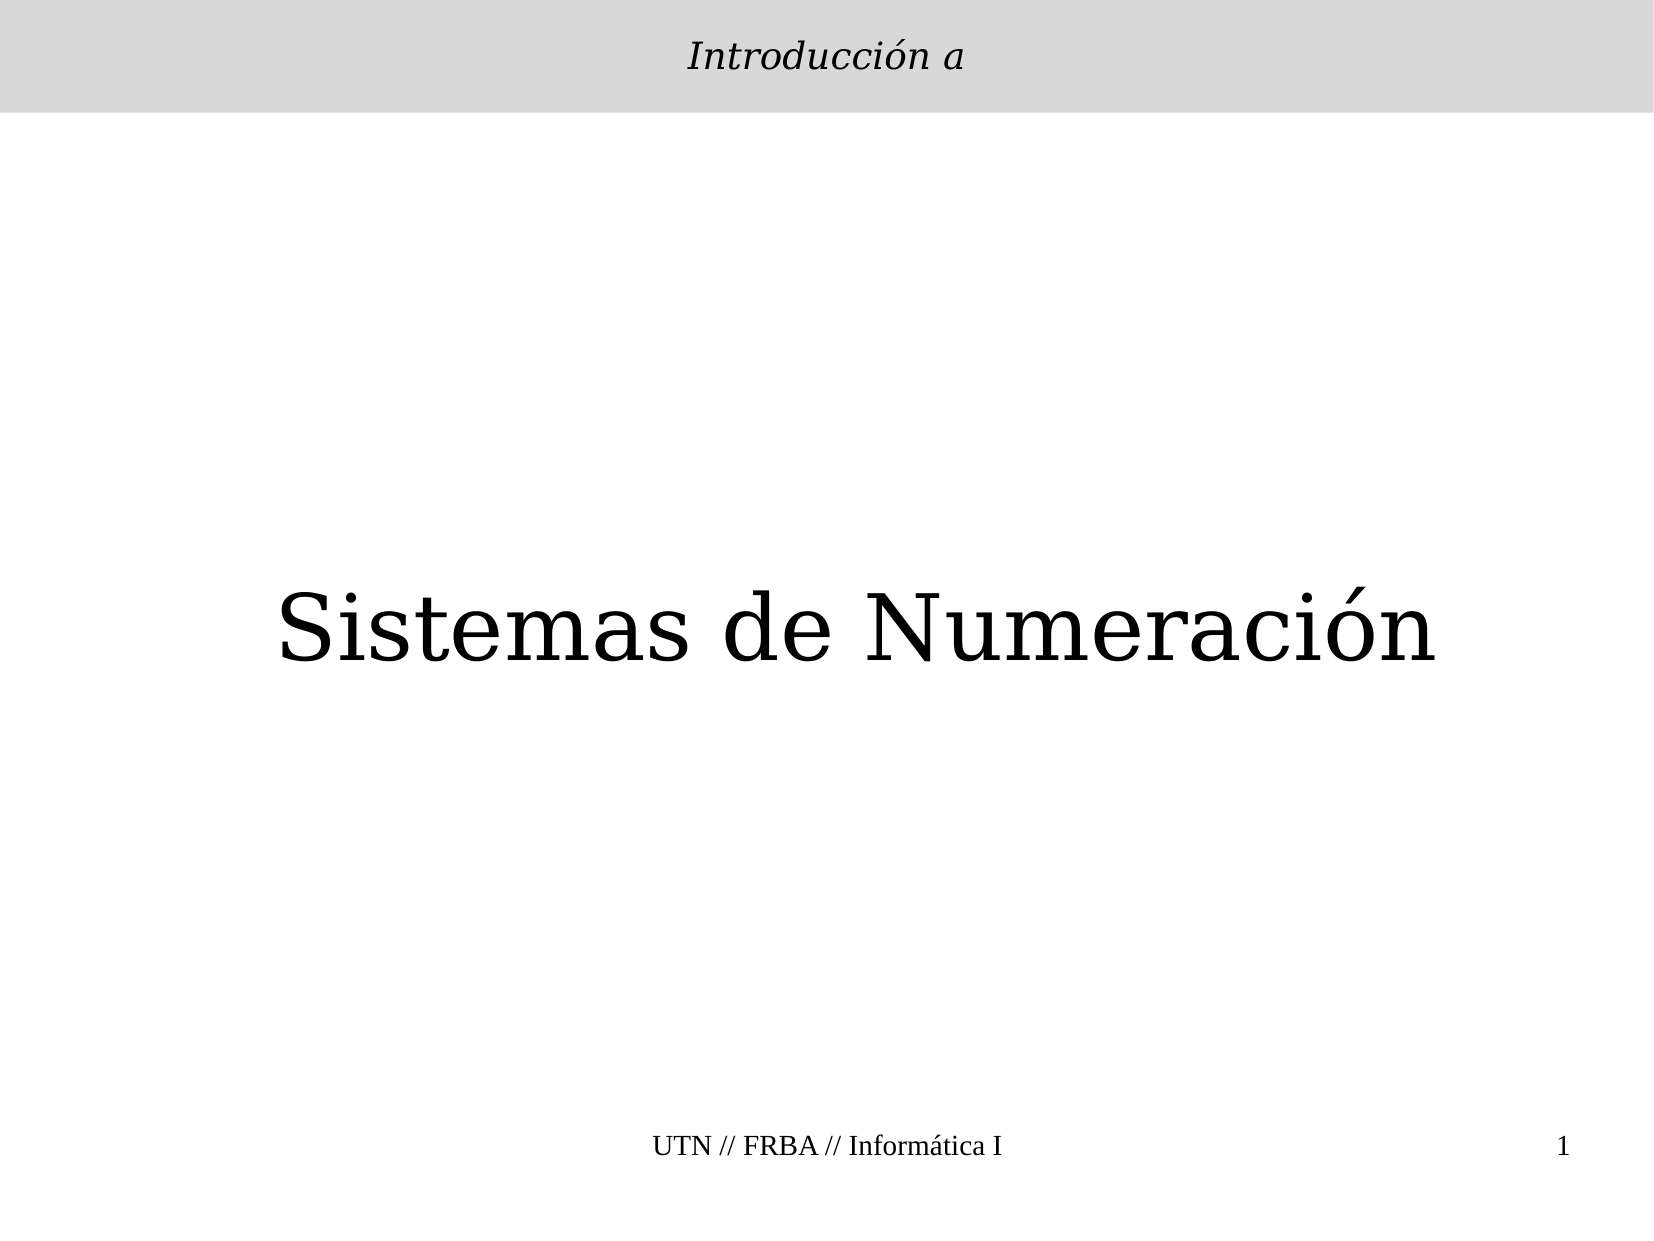

Introducción a
# Sistemas de Numeración
UTN // FRBA // Informática I
1